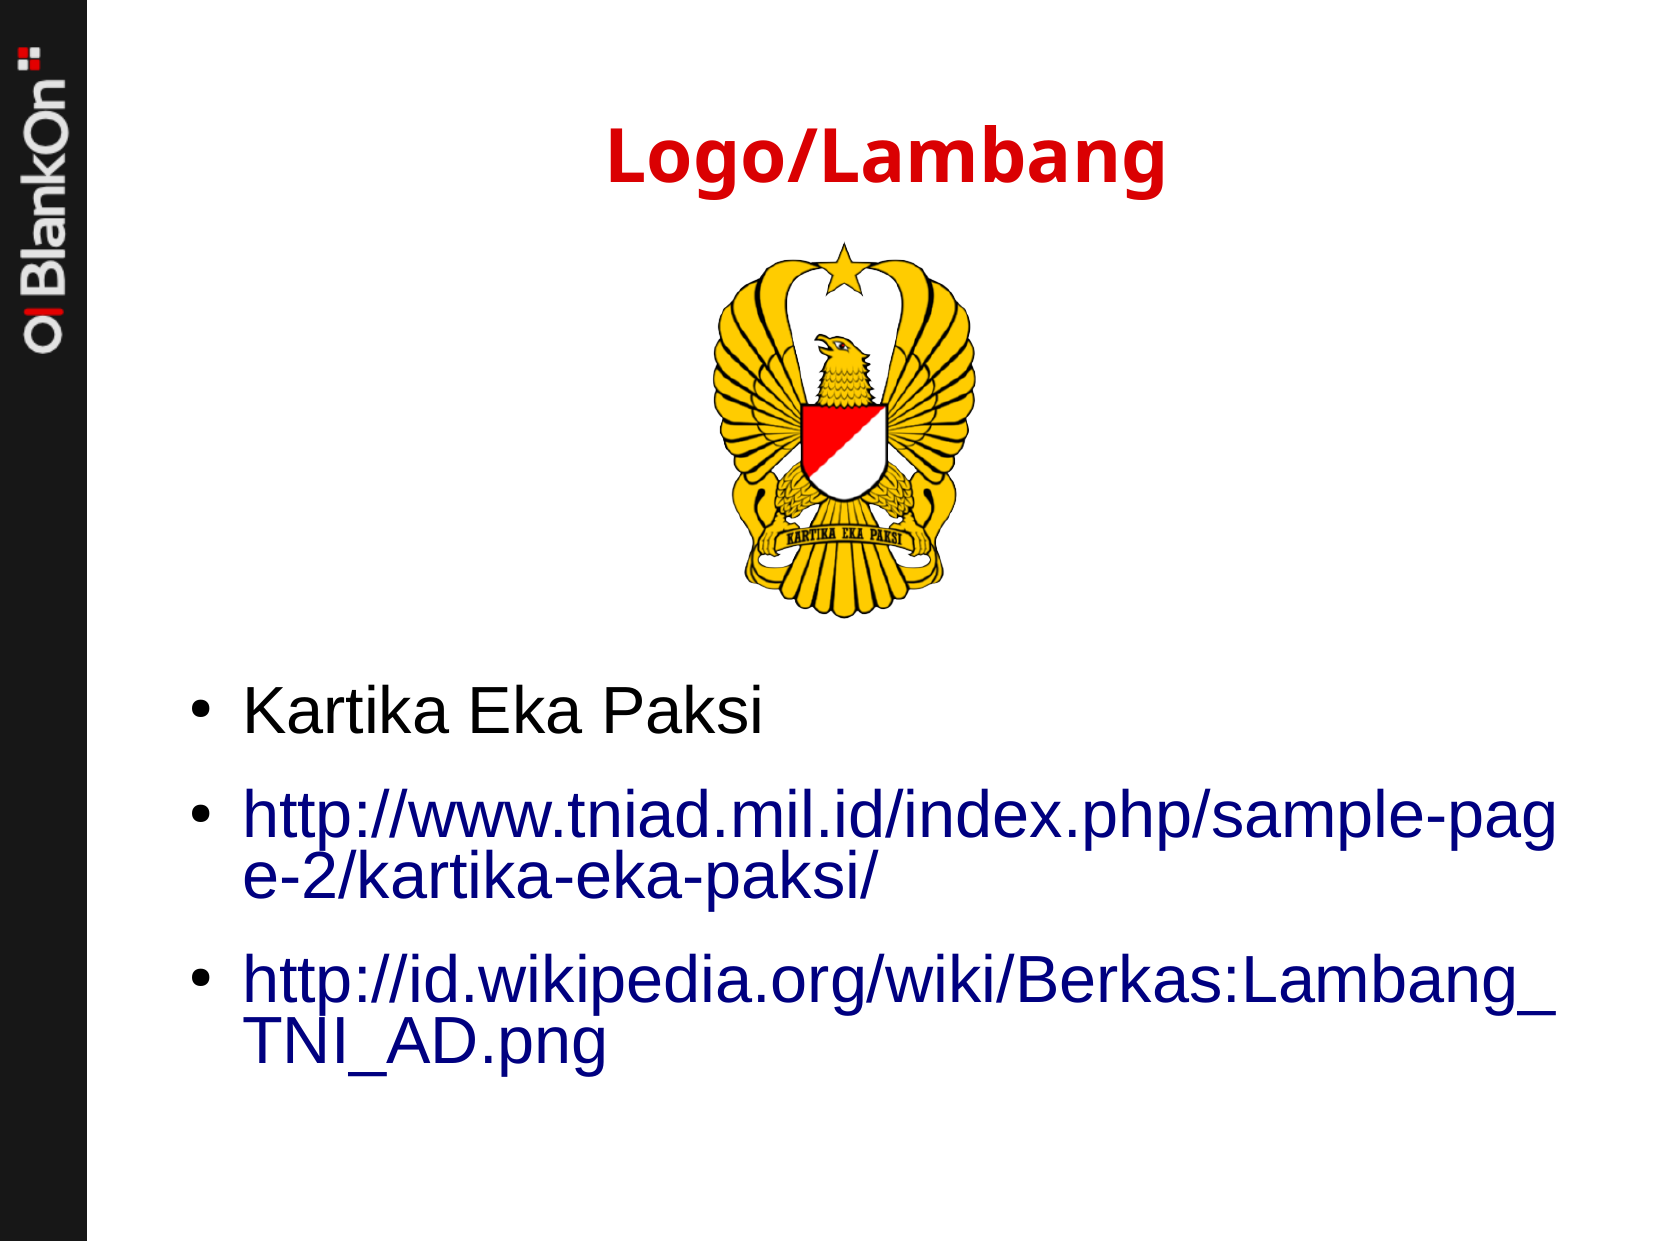

Logo/Lambang
# Kartika Eka Paksi
http://www.tniad.mil.id/index.php/sample-page-2/kartika-eka-paksi/
http://id.wikipedia.org/wiki/Berkas:Lambang_TNI_AD.png